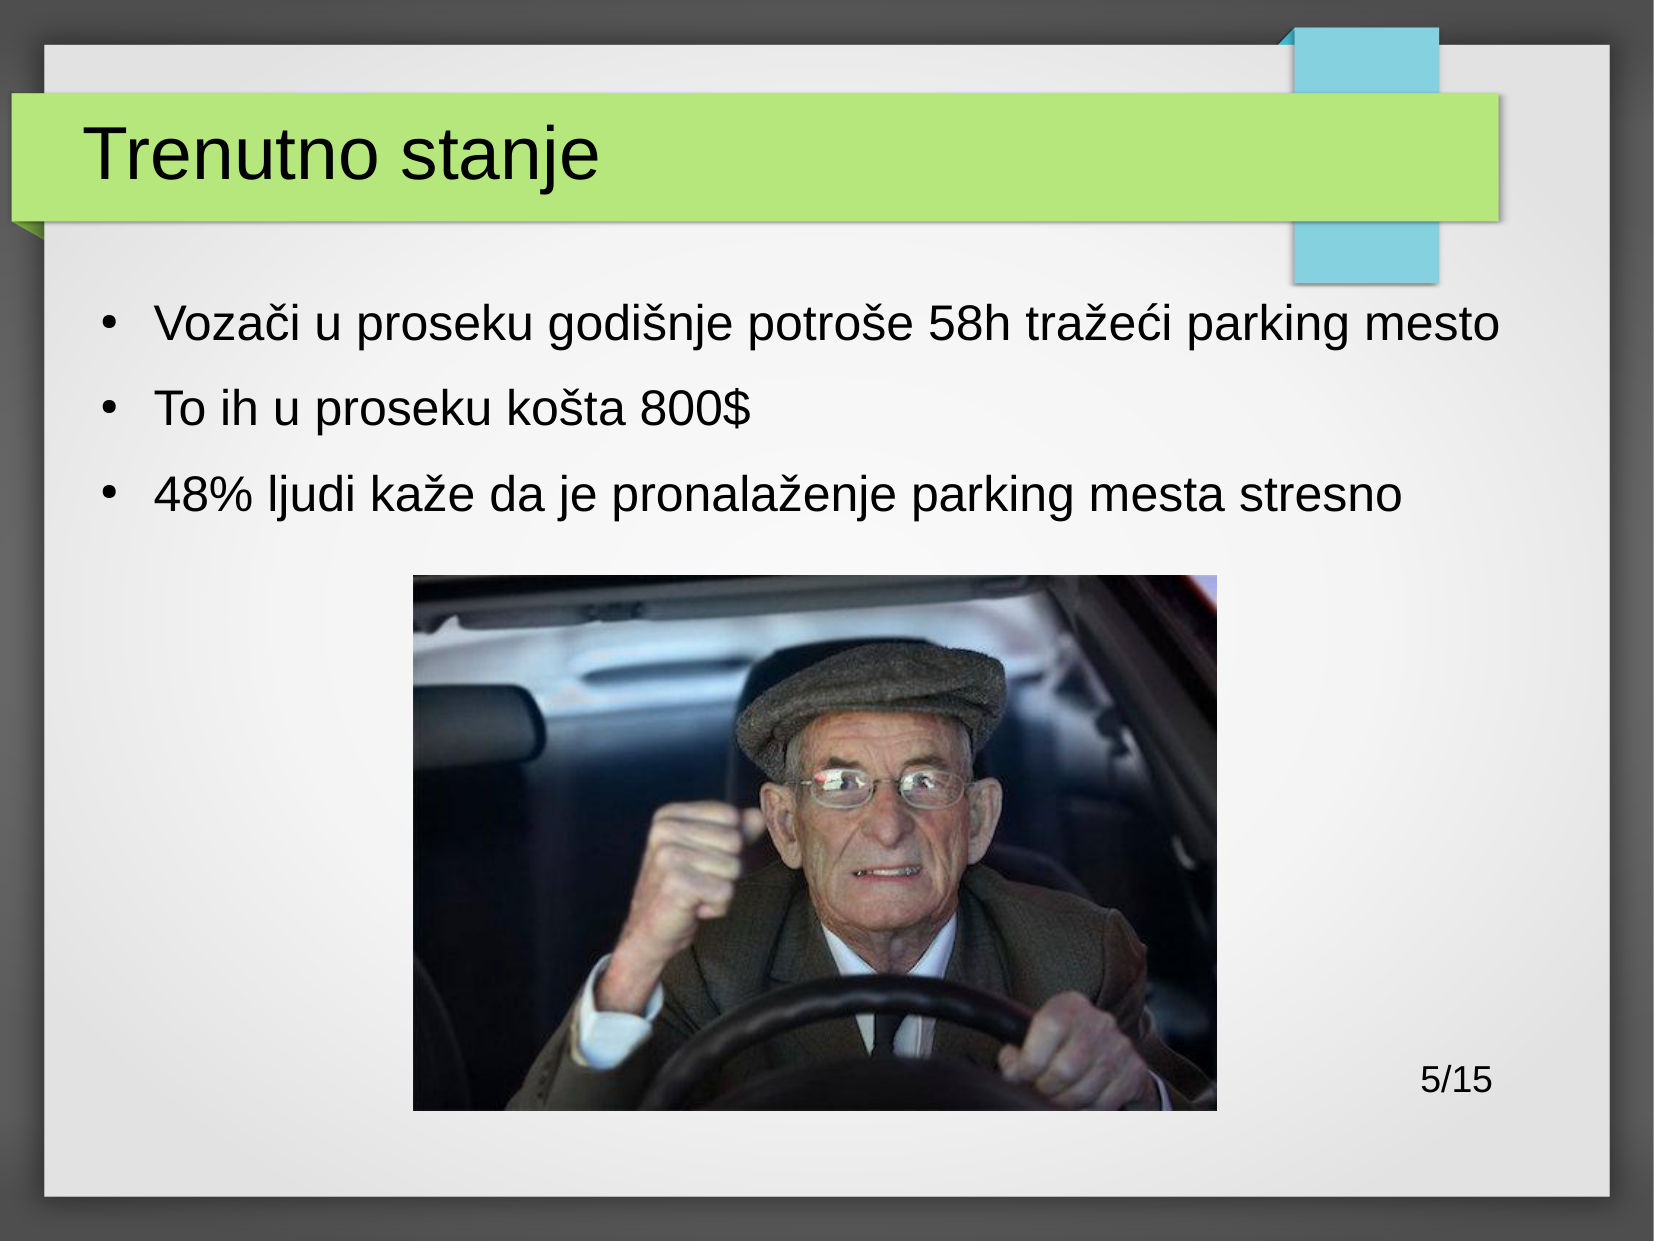

# Trenutno stanje
Vozači u proseku godišnje potroše 58h tražeći parking mesto
To ih u proseku košta 800$
48% ljudi kaže da je pronalaženje parking mesta stresno
5/15